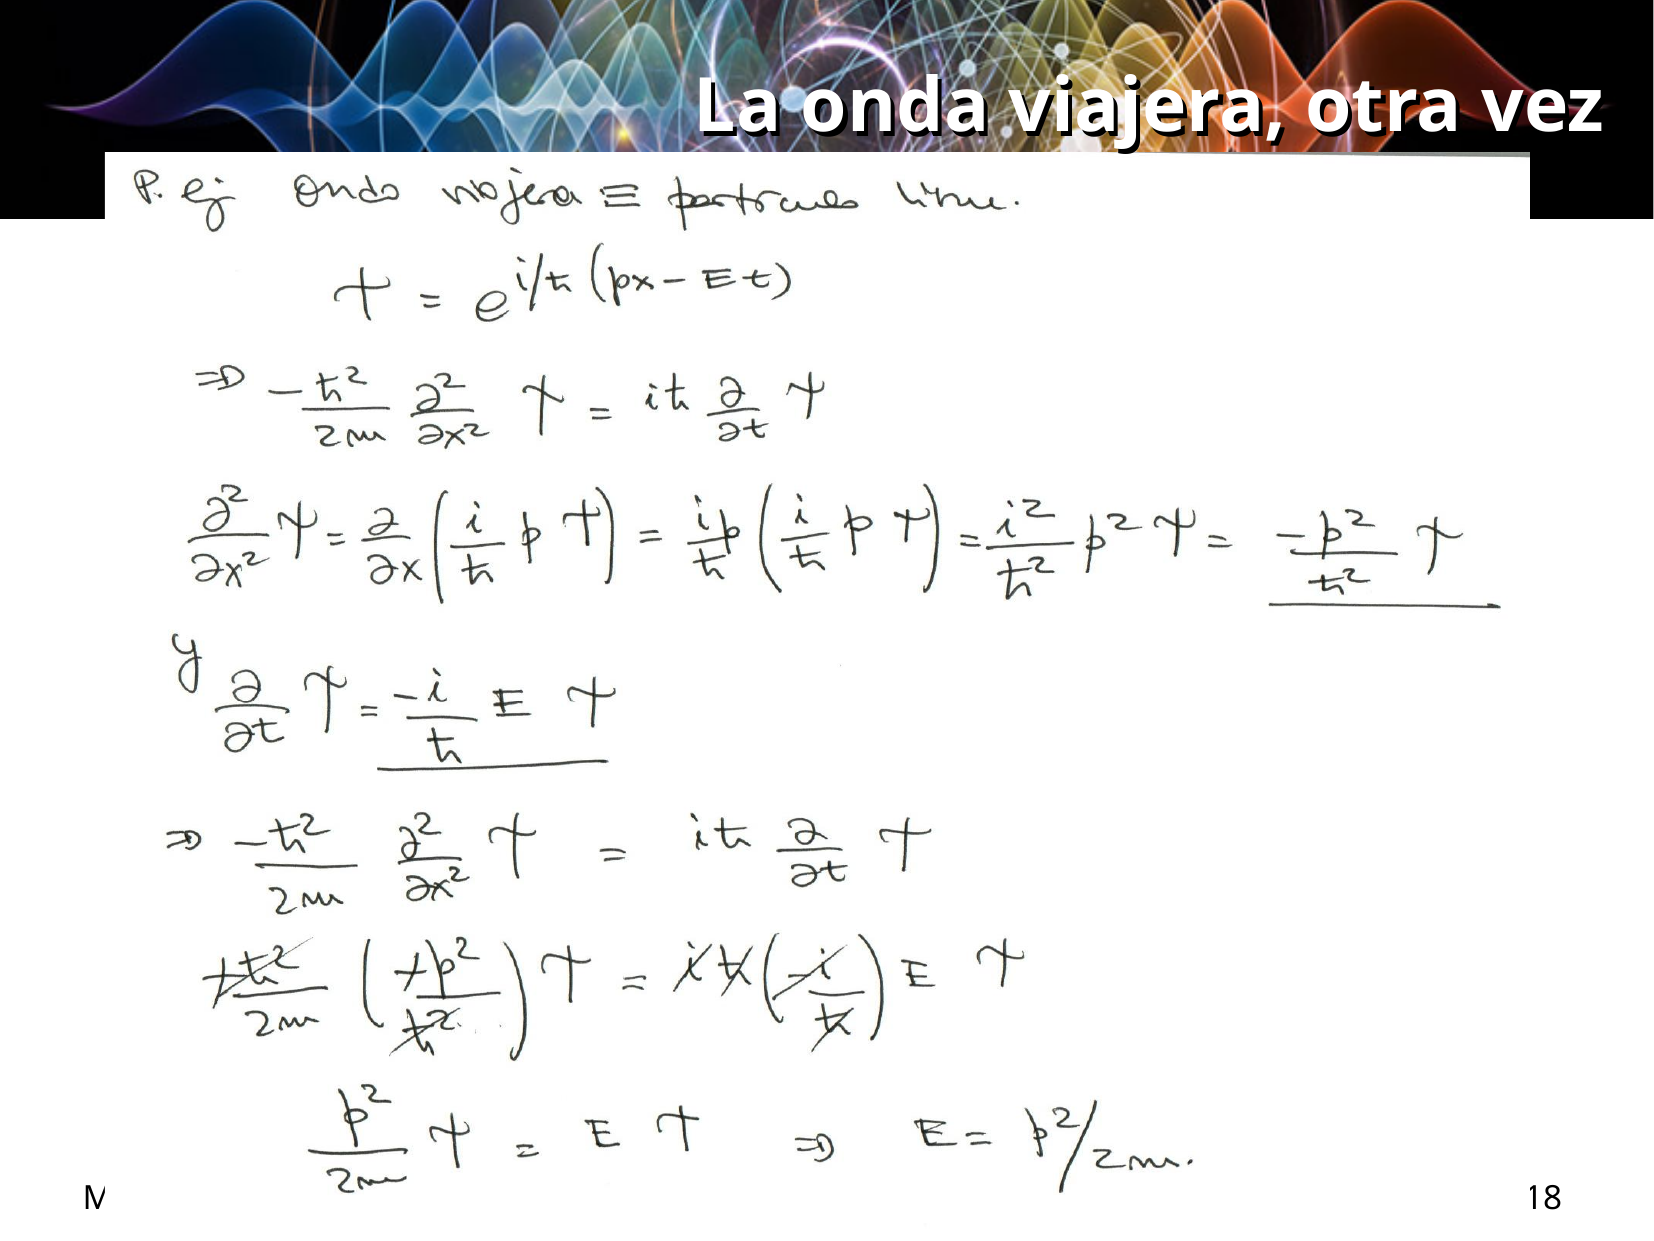

# La onda viajera, otra vez
May 02, 2017
H. Asorey - Moderna A 2017 - U03C04
5